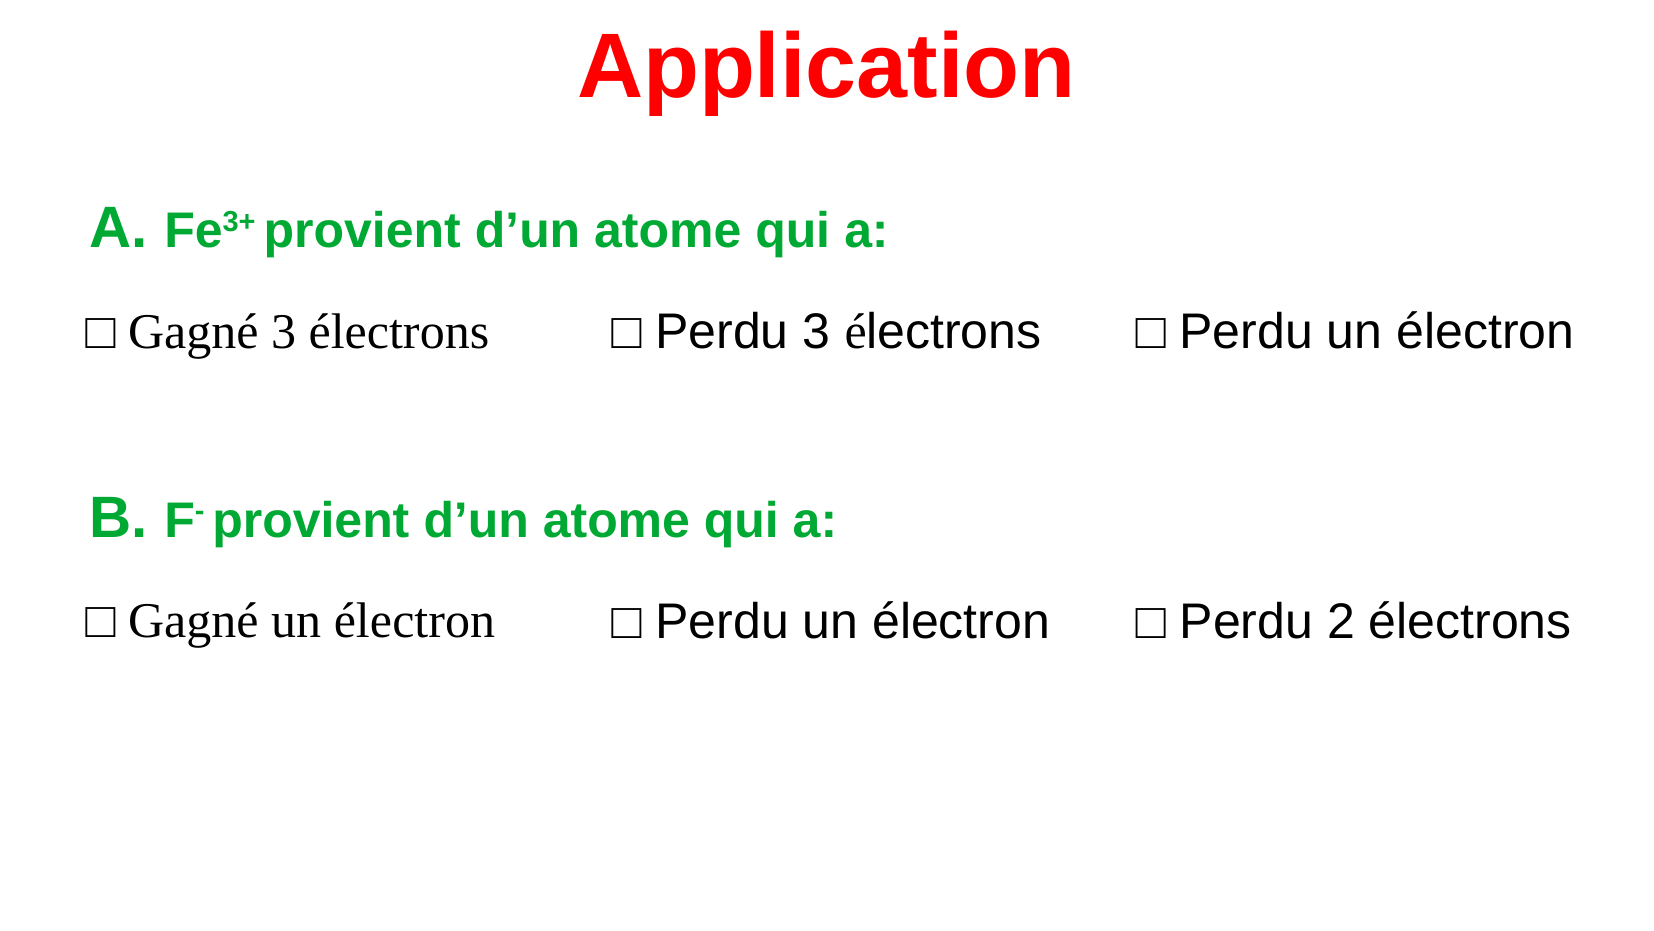

# Application
A. Fe3+ provient d’un atome qui a:
□ Gagné 3 électrons
□ Perdu 3 électrons
□ Perdu un électron
B. F- provient d’un atome qui a:
□ Gagné un électron
□ Perdu un électron
□ Perdu 2 électrons